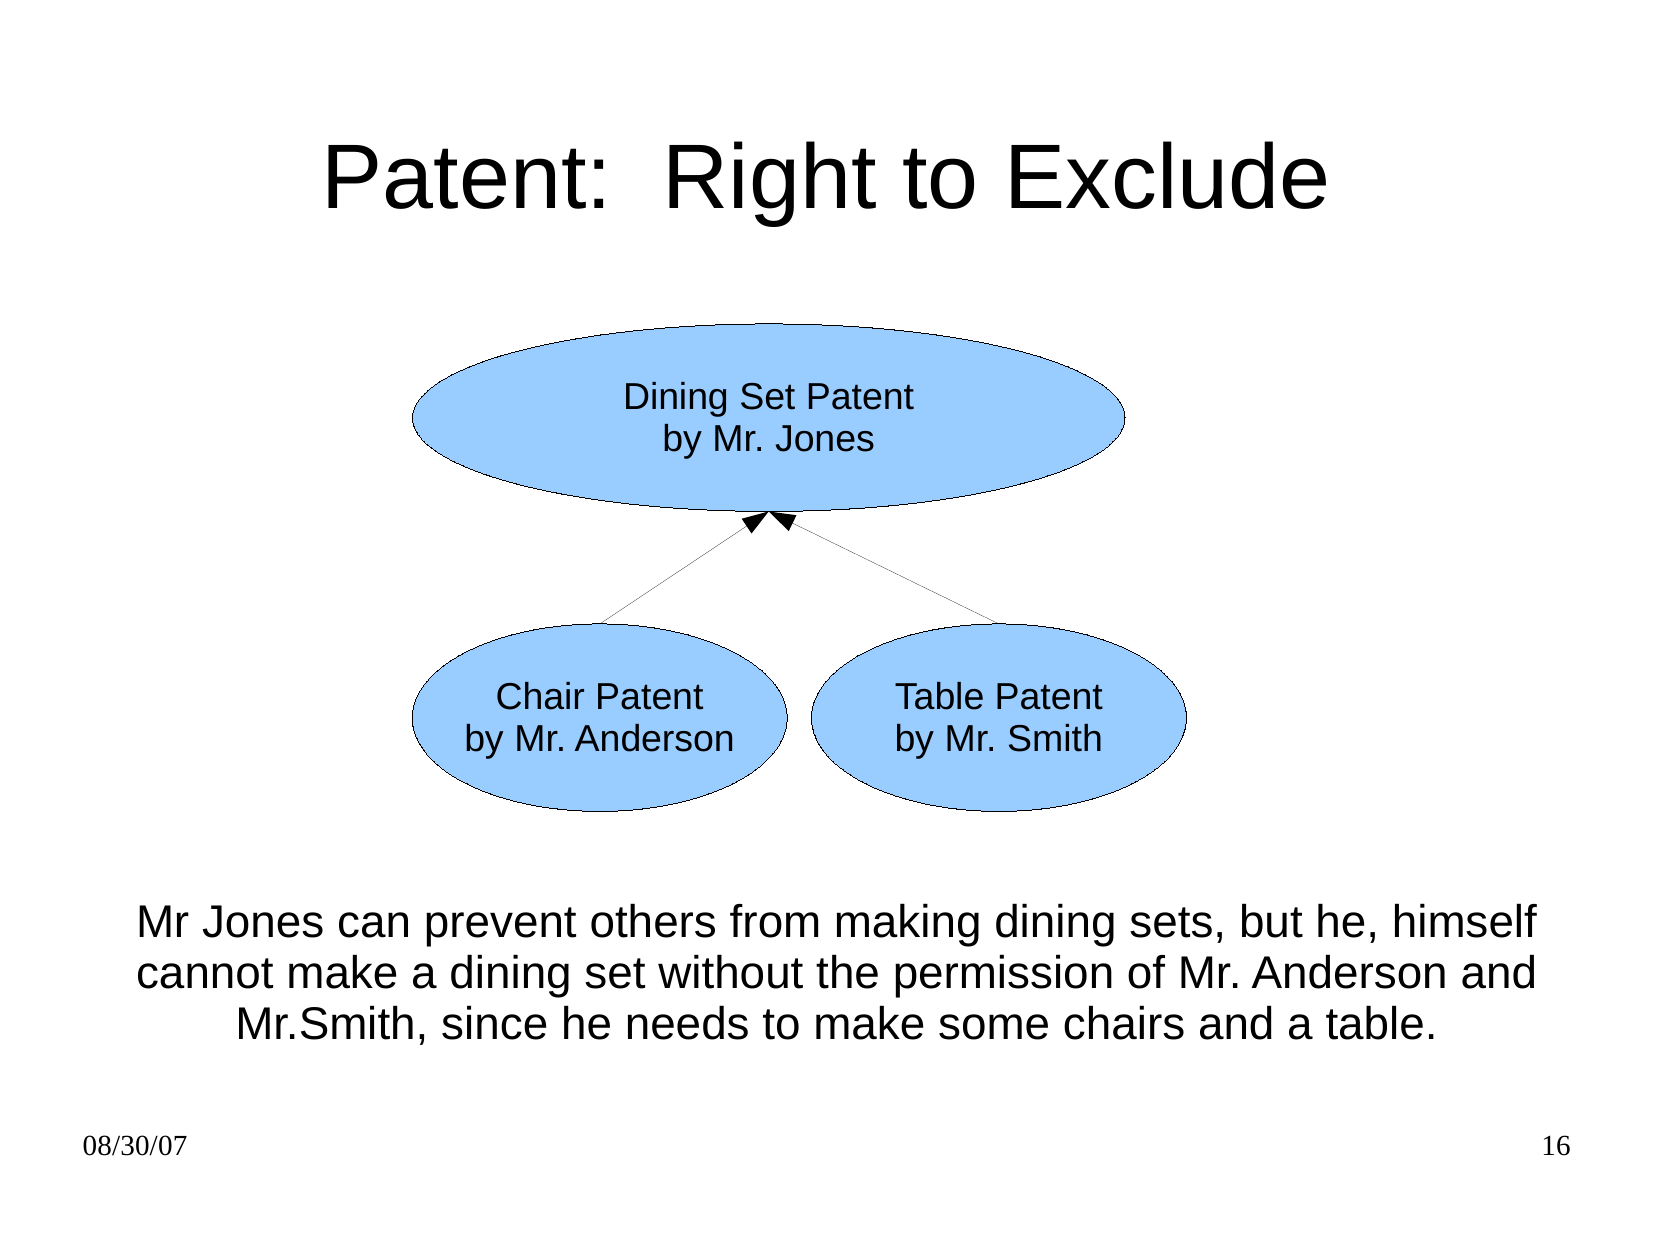

# Patent: Right to Exclude
Dining Set Patent
by Mr. Jones
Chair Patent
by Mr. Anderson
Table Patent
by Mr. Smith
Mr Jones can prevent others from making dining sets, but he, himself cannot make a dining set without the permission of Mr. Anderson and Mr.Smith, since he needs to make some chairs and a table.
08/30/07
16